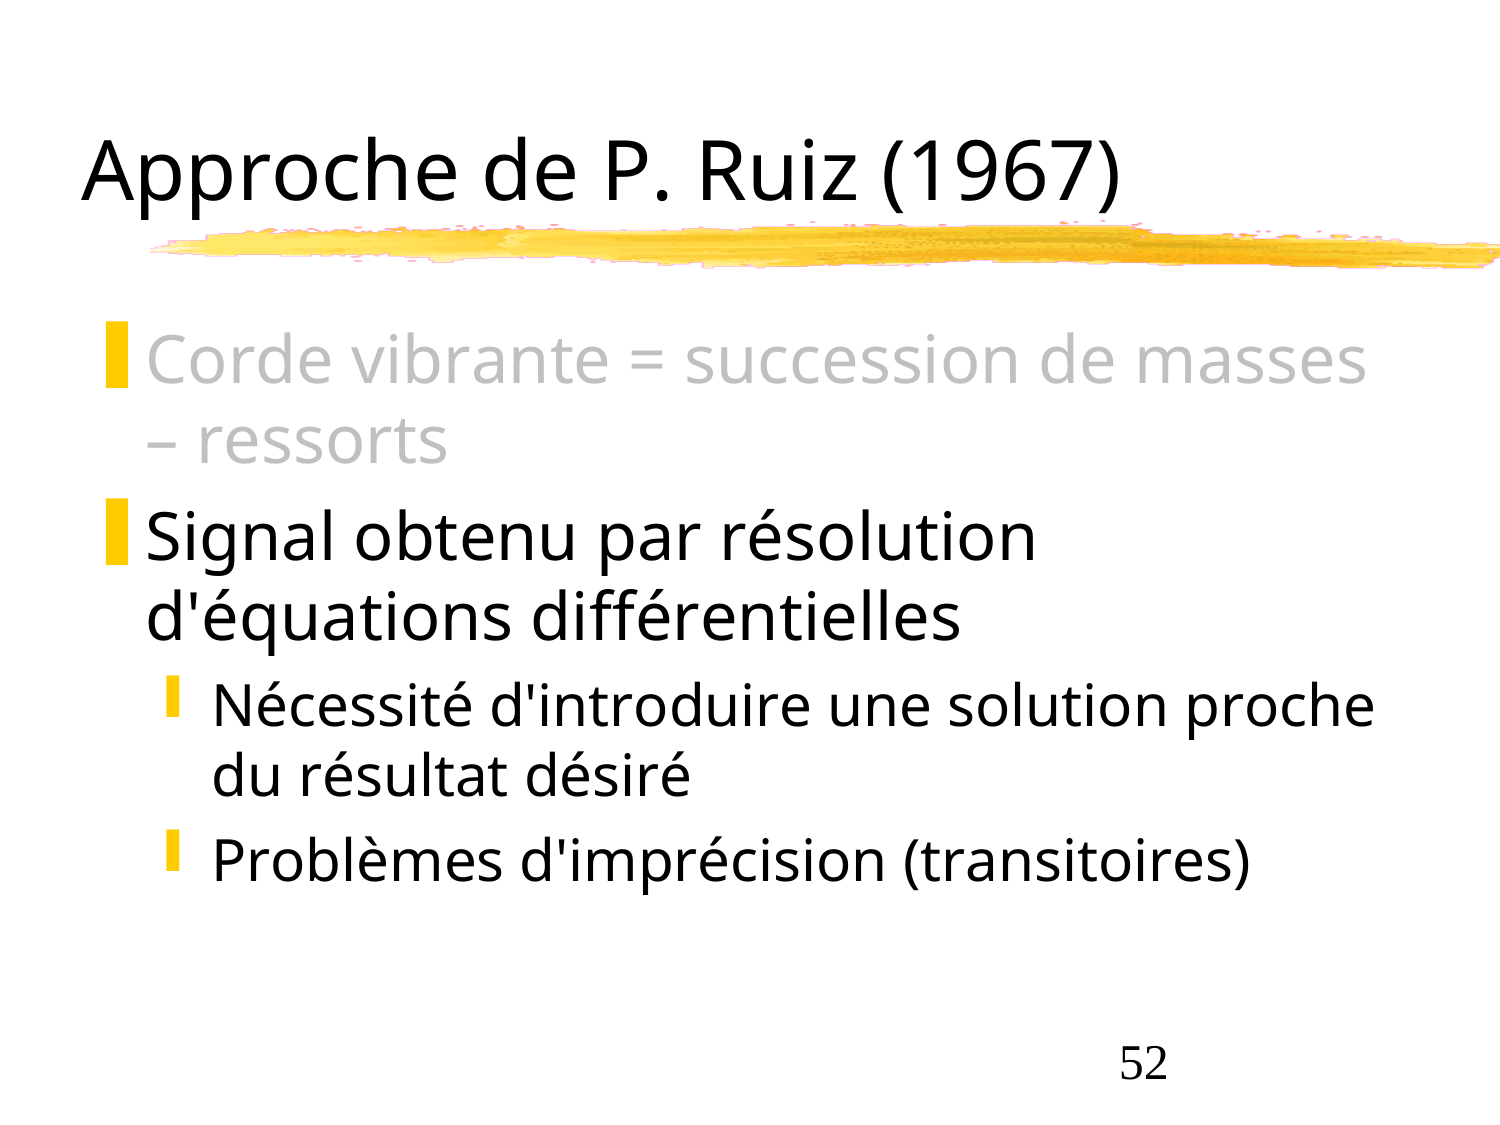

# Approche de P. Ruiz (1967)
Corde vibrante = succession de masses – ressorts
Signal obtenu par résolution d'équations différentielles
Nécessité d'introduire une solution proche du résultat désiré
Problèmes d'imprécision (transitoires)
52